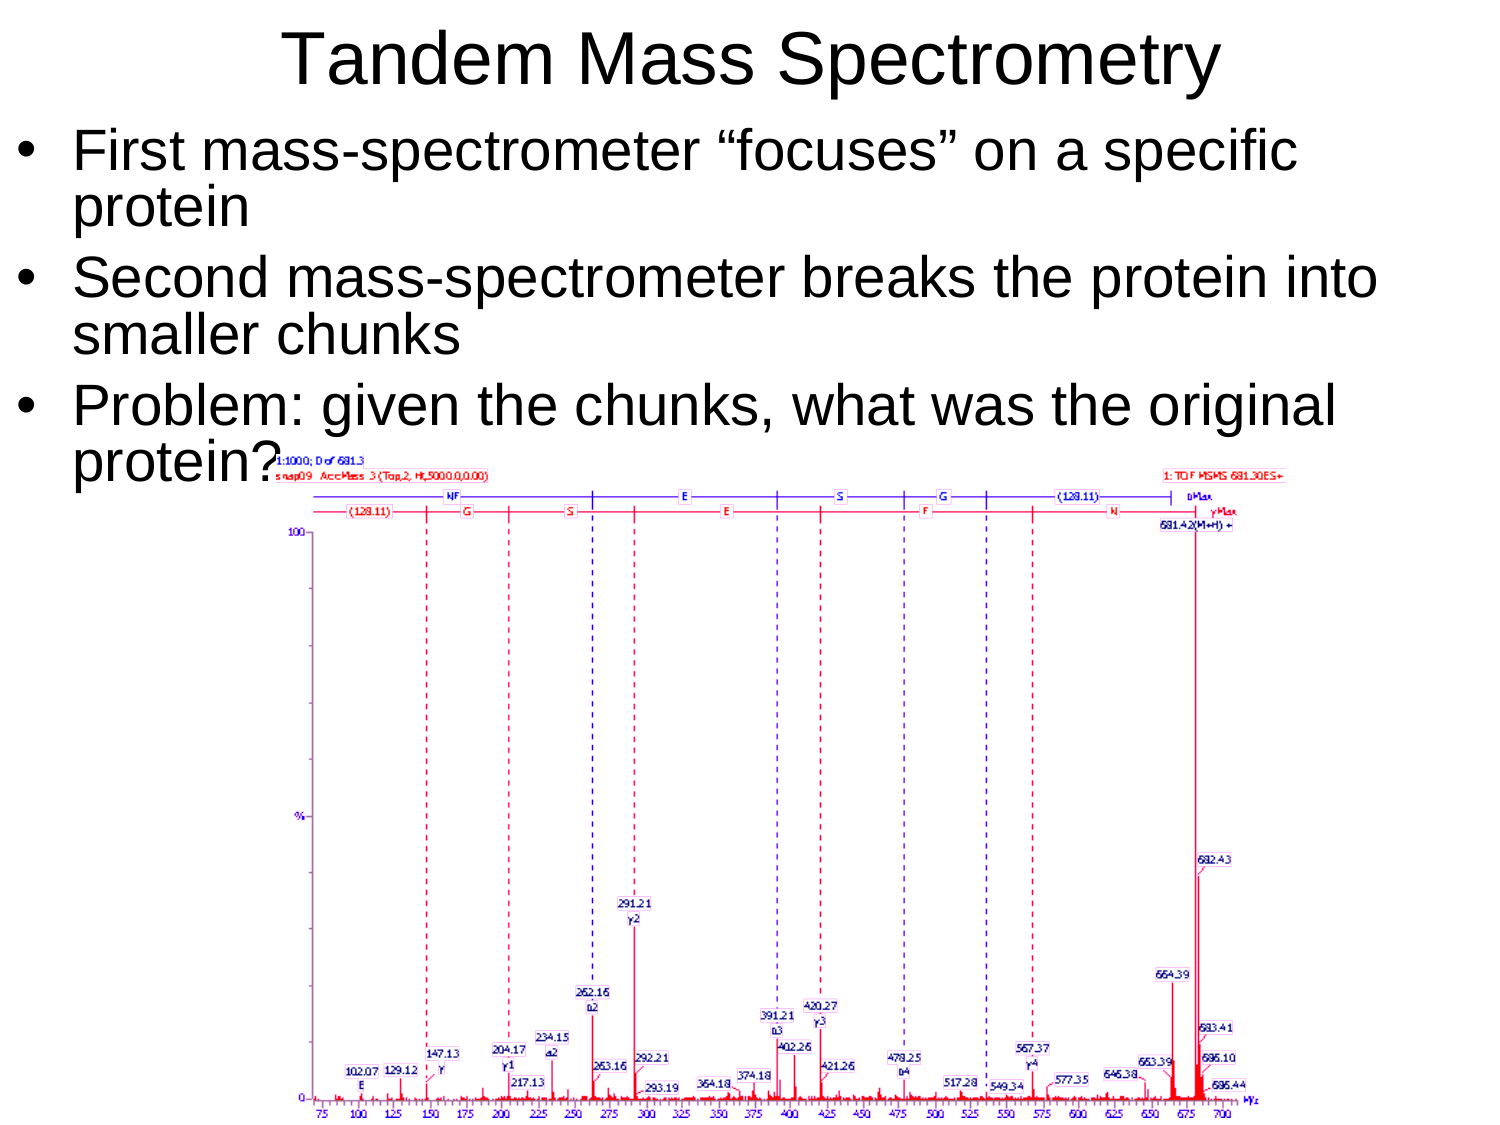

# Tandem Mass Spectrometry
First mass-spectrometer “focuses” on a specific protein
Second mass-spectrometer breaks the protein into smaller chunks
Problem: given the chunks, what was the original protein?